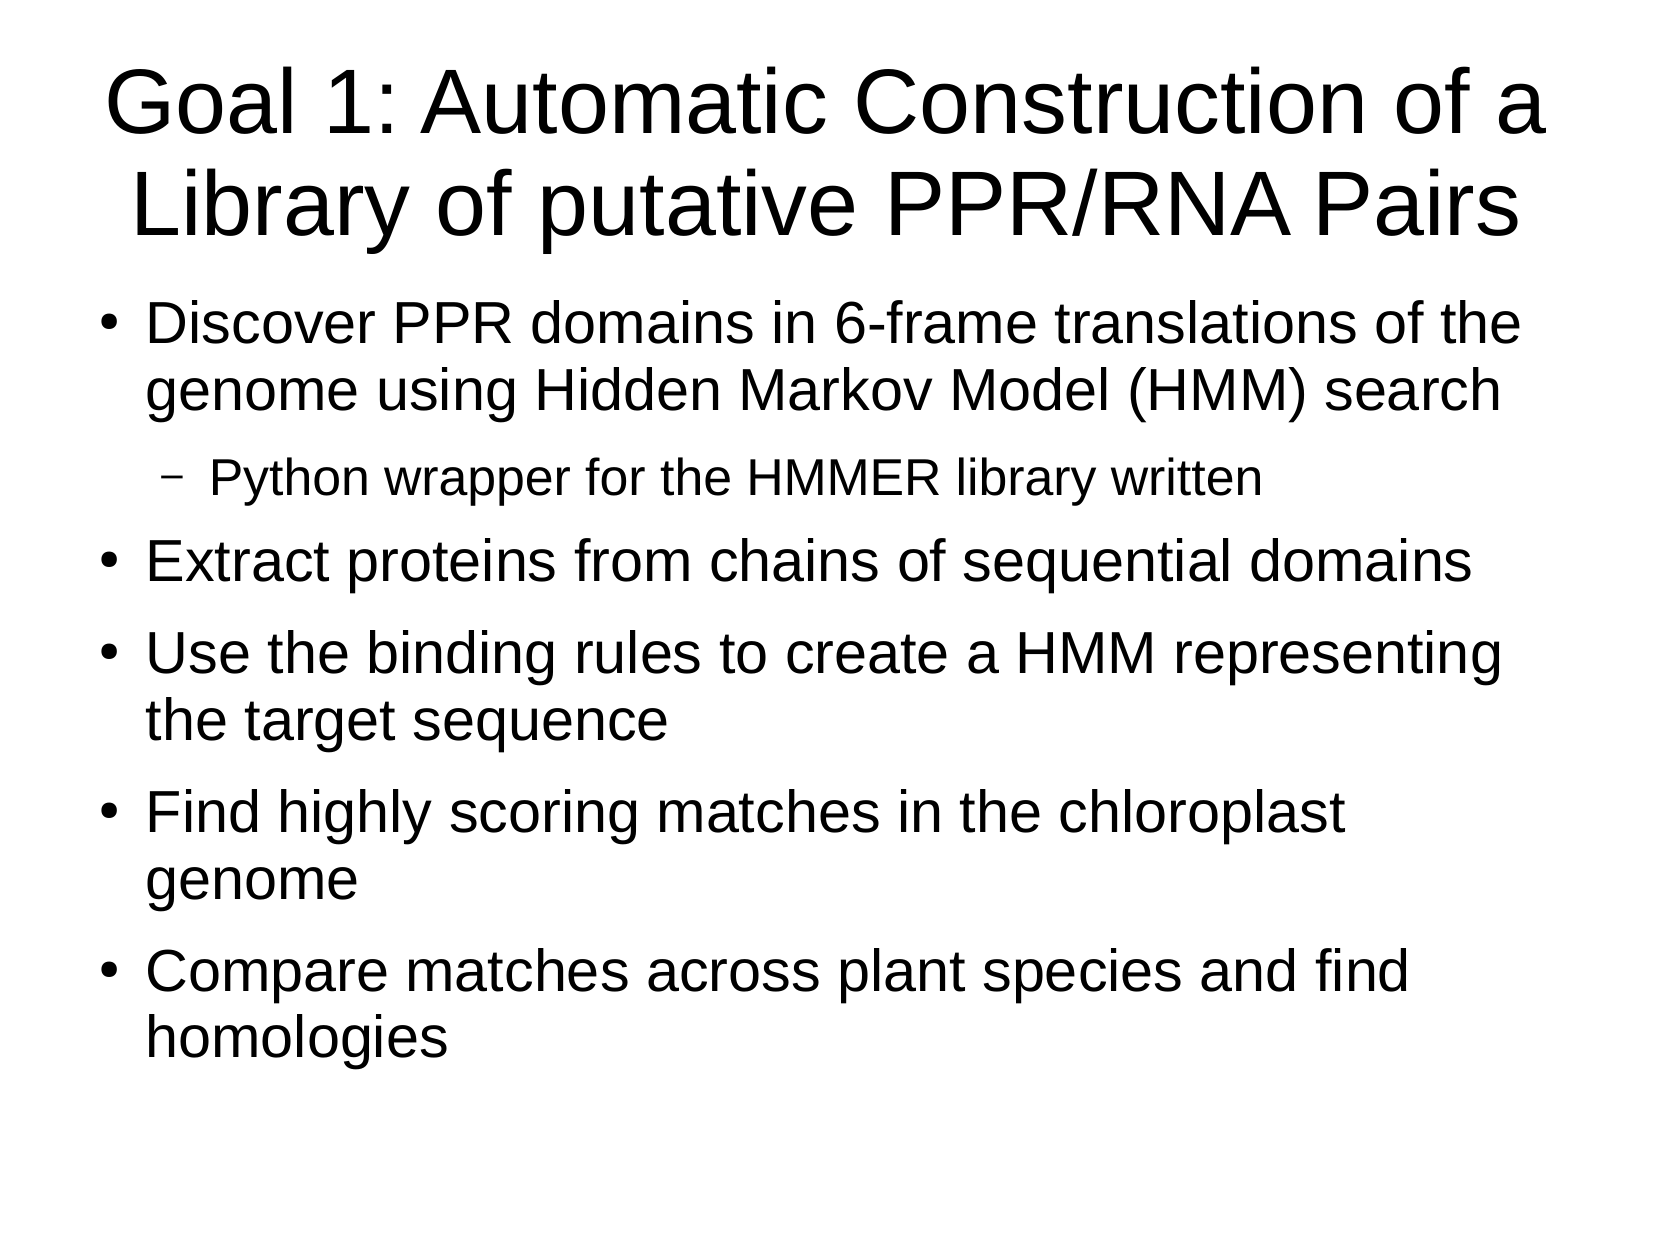

# Goal 1: Automatic Construction of a Library of putative PPR/RNA Pairs
Discover PPR domains in 6-frame translations of the genome using Hidden Markov Model (HMM) search
Python wrapper for the HMMER library written
Extract proteins from chains of sequential domains
Use the binding rules to create a HMM representing the target sequence
Find highly scoring matches in the chloroplast genome
Compare matches across plant species and find homologies